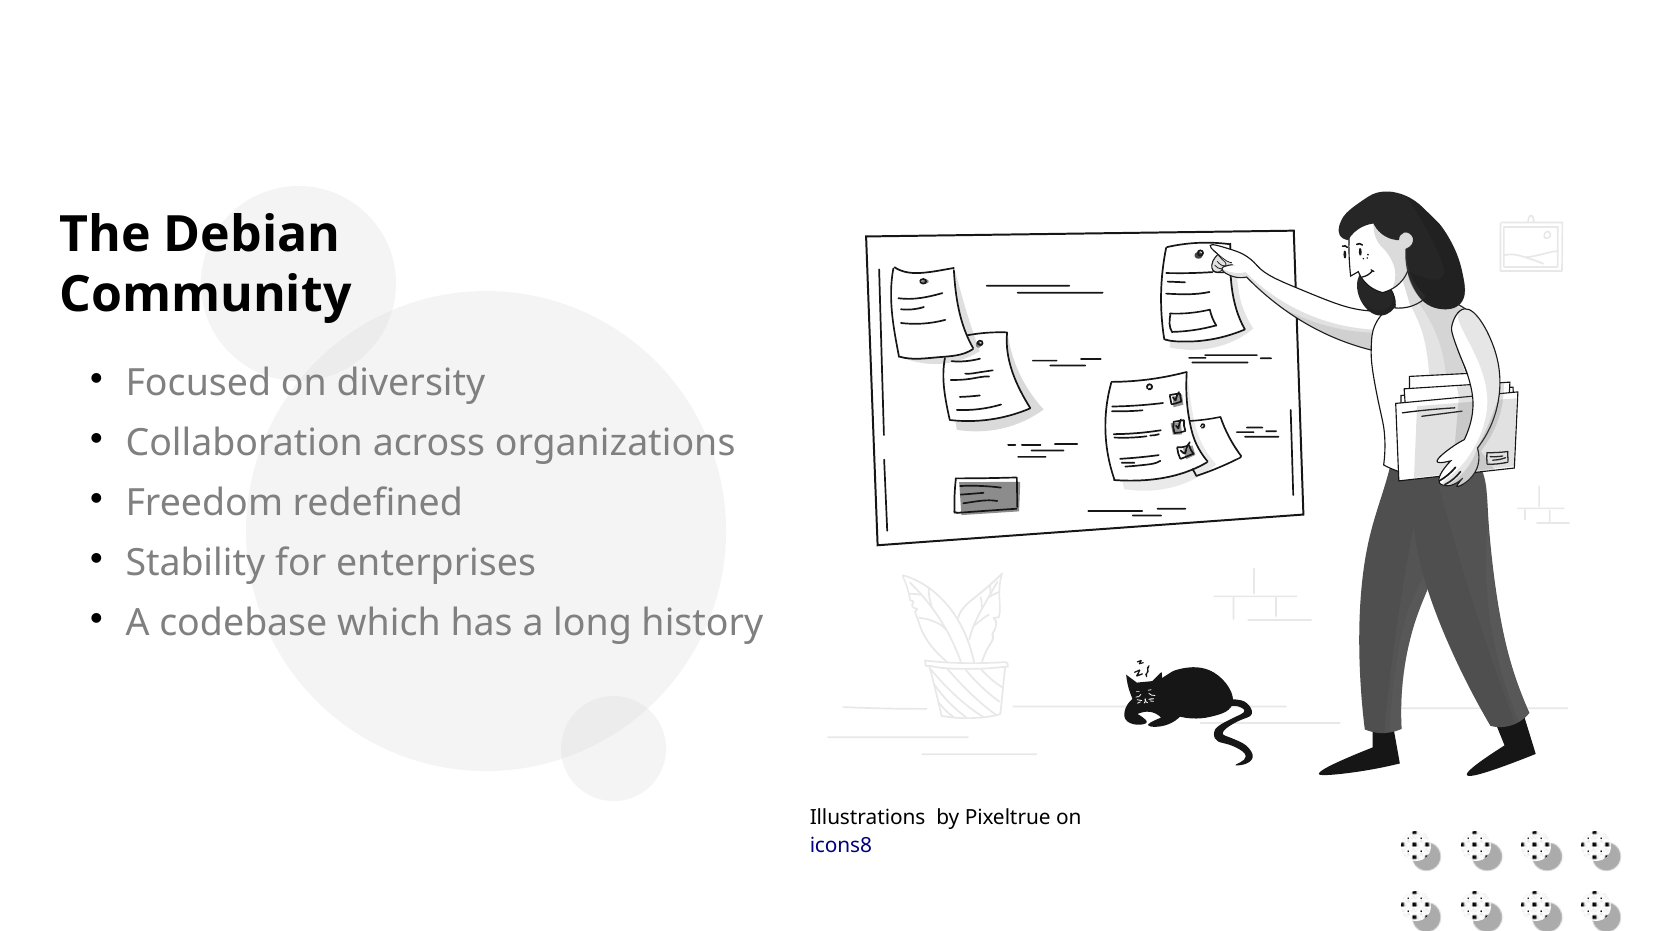

The Debian Community
Focused on diversity
Collaboration across organizations
Freedom redefined
Stability for enterprises
A codebase which has a long history